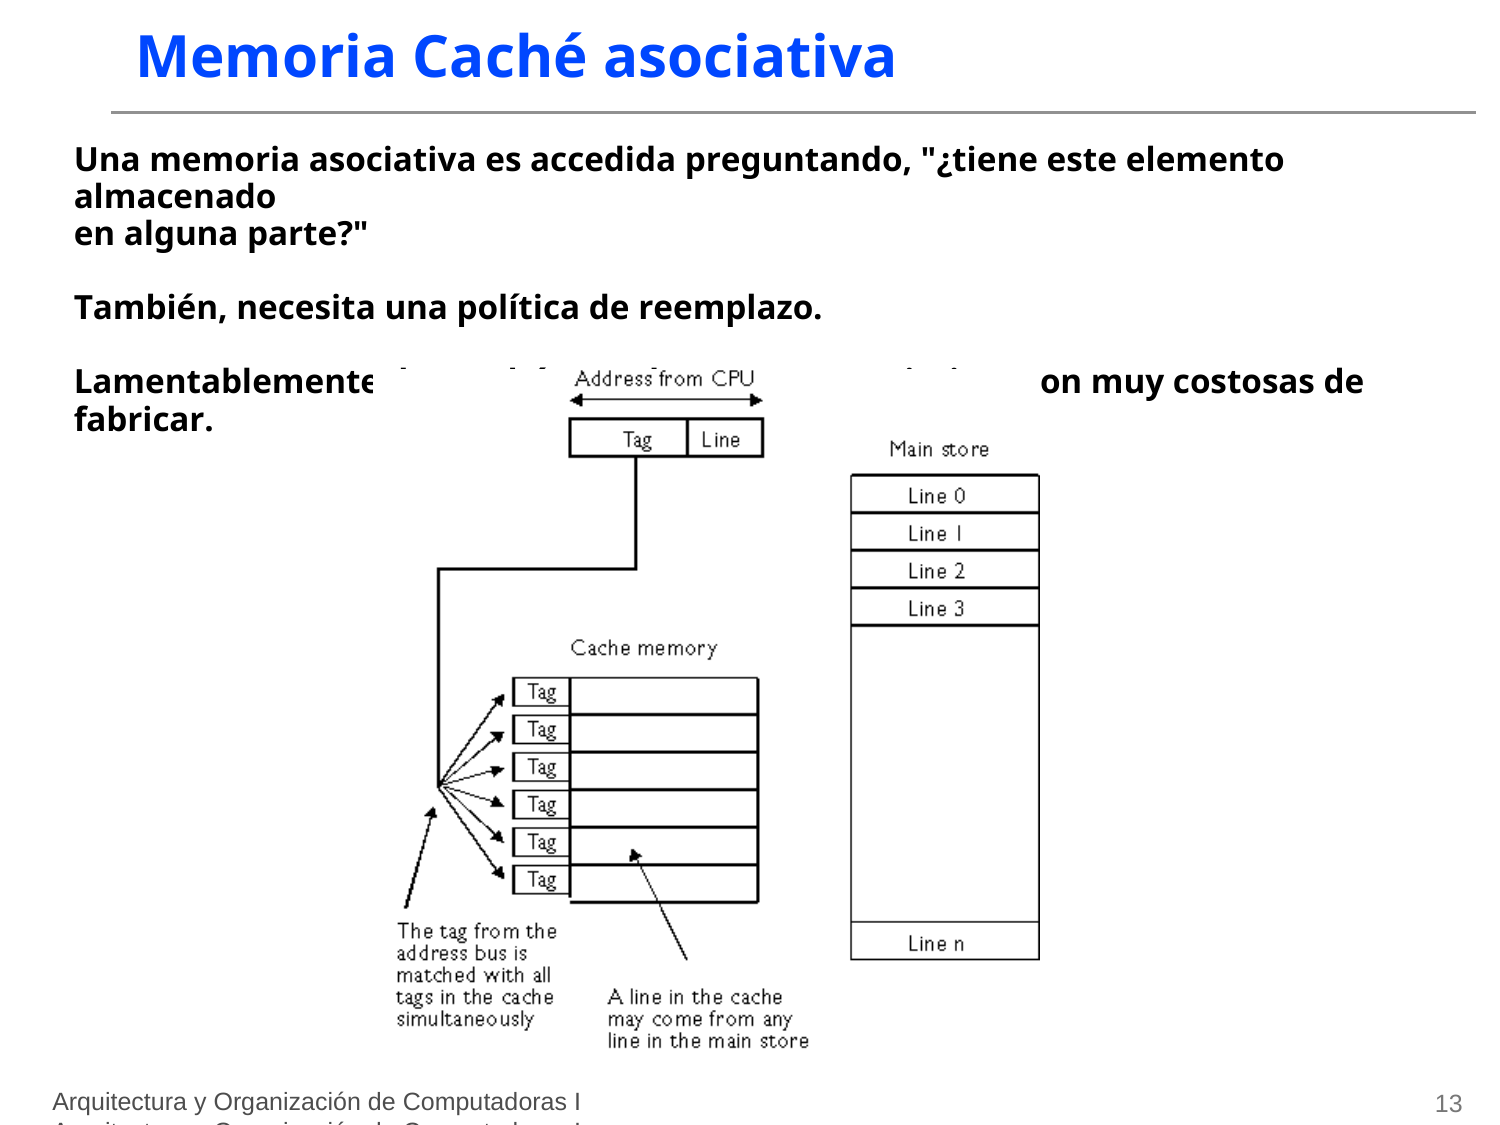

# Memoria Caché asociativa
Una memoria asociativa es accedida preguntando, "¿tiene este elemento almacenado
en alguna parte?"
También, necesita una política de reemplazo.
Lamentablemente, las caché completamente asociativas son muy costosas de fabricar.
Arquitectura y Organización de Computadoras I
13